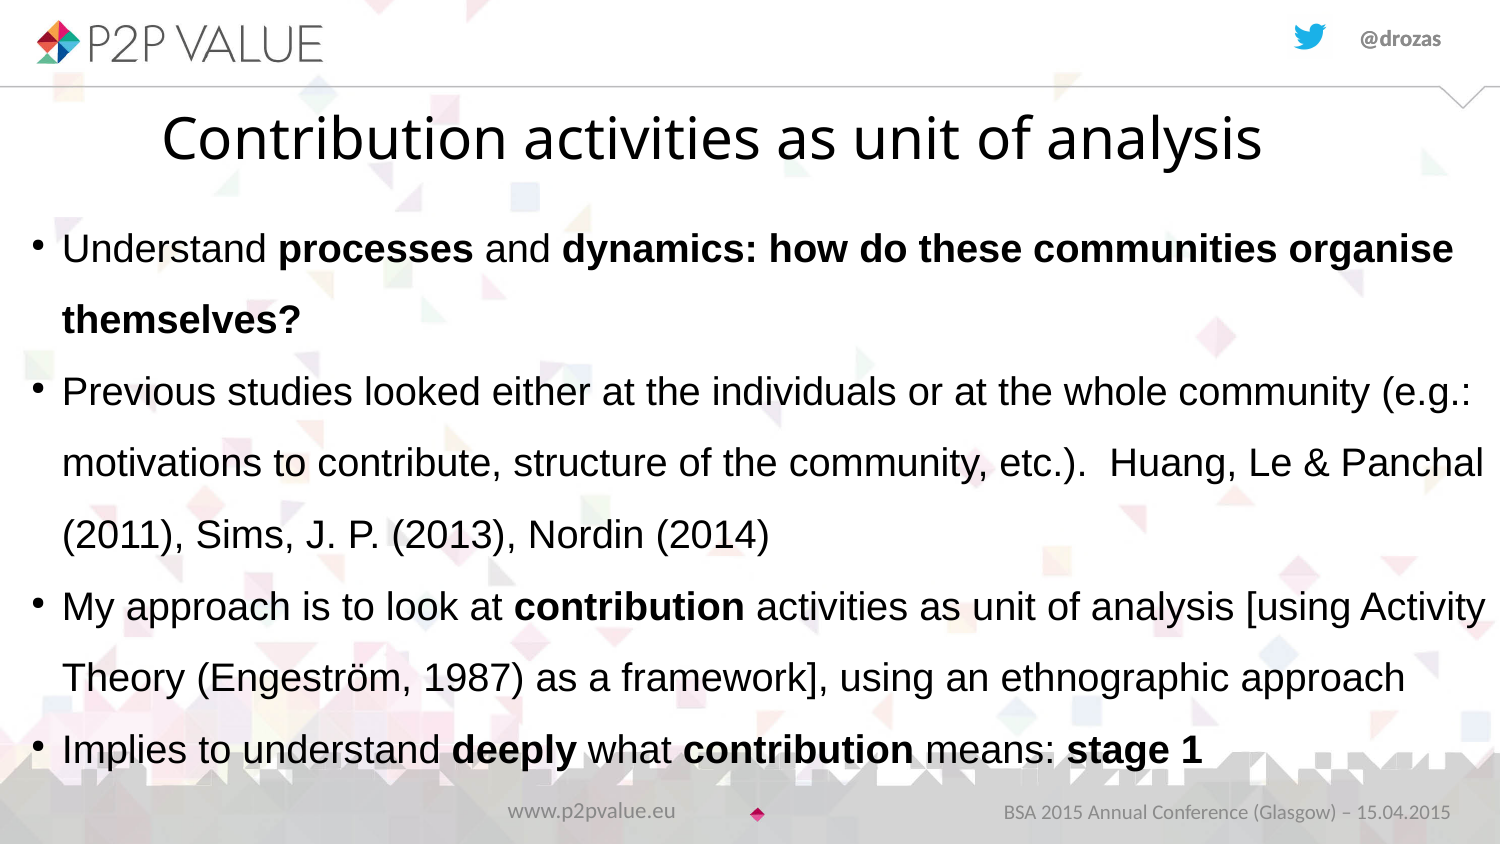

@drozas
@drozas
# Contribution activities as unit of analysis
Understand processes and dynamics: how do these communities organise themselves?
Previous studies looked either at the individuals or at the whole community (e.g.: motivations to contribute, structure of the community, etc.). Huang, Le & Panchal (2011), Sims, J. P. (2013), Nordin (2014)
My approach is to look at contribution activities as unit of analysis [using Activity Theory (Engeström, 1987) as a framework], using an ethnographic approach
Implies to understand deeply what contribution means: stage 1
BSA 2015 Annual Conference (Glasgow) – 15.04.2015
www.p2pvalue.eu